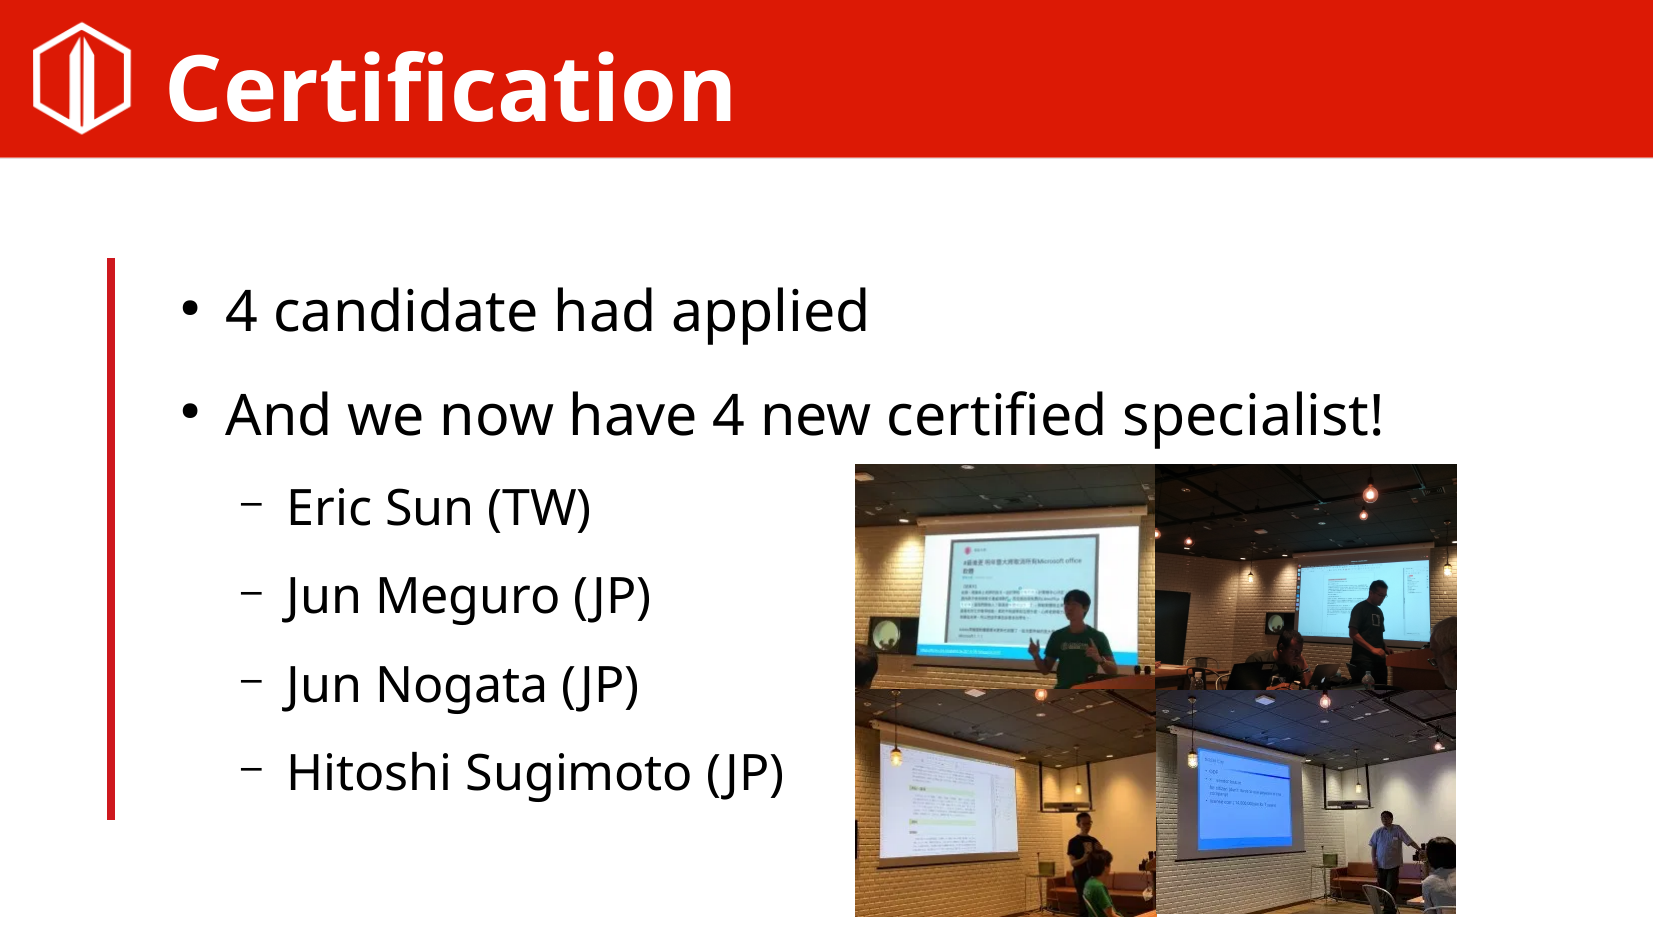

# Certification
4 candidate had applied
And we now have 4 new certified specialist!
Eric Sun (TW)
Jun Meguro (JP)
Jun Nogata (JP)
Hitoshi Sugimoto (JP)